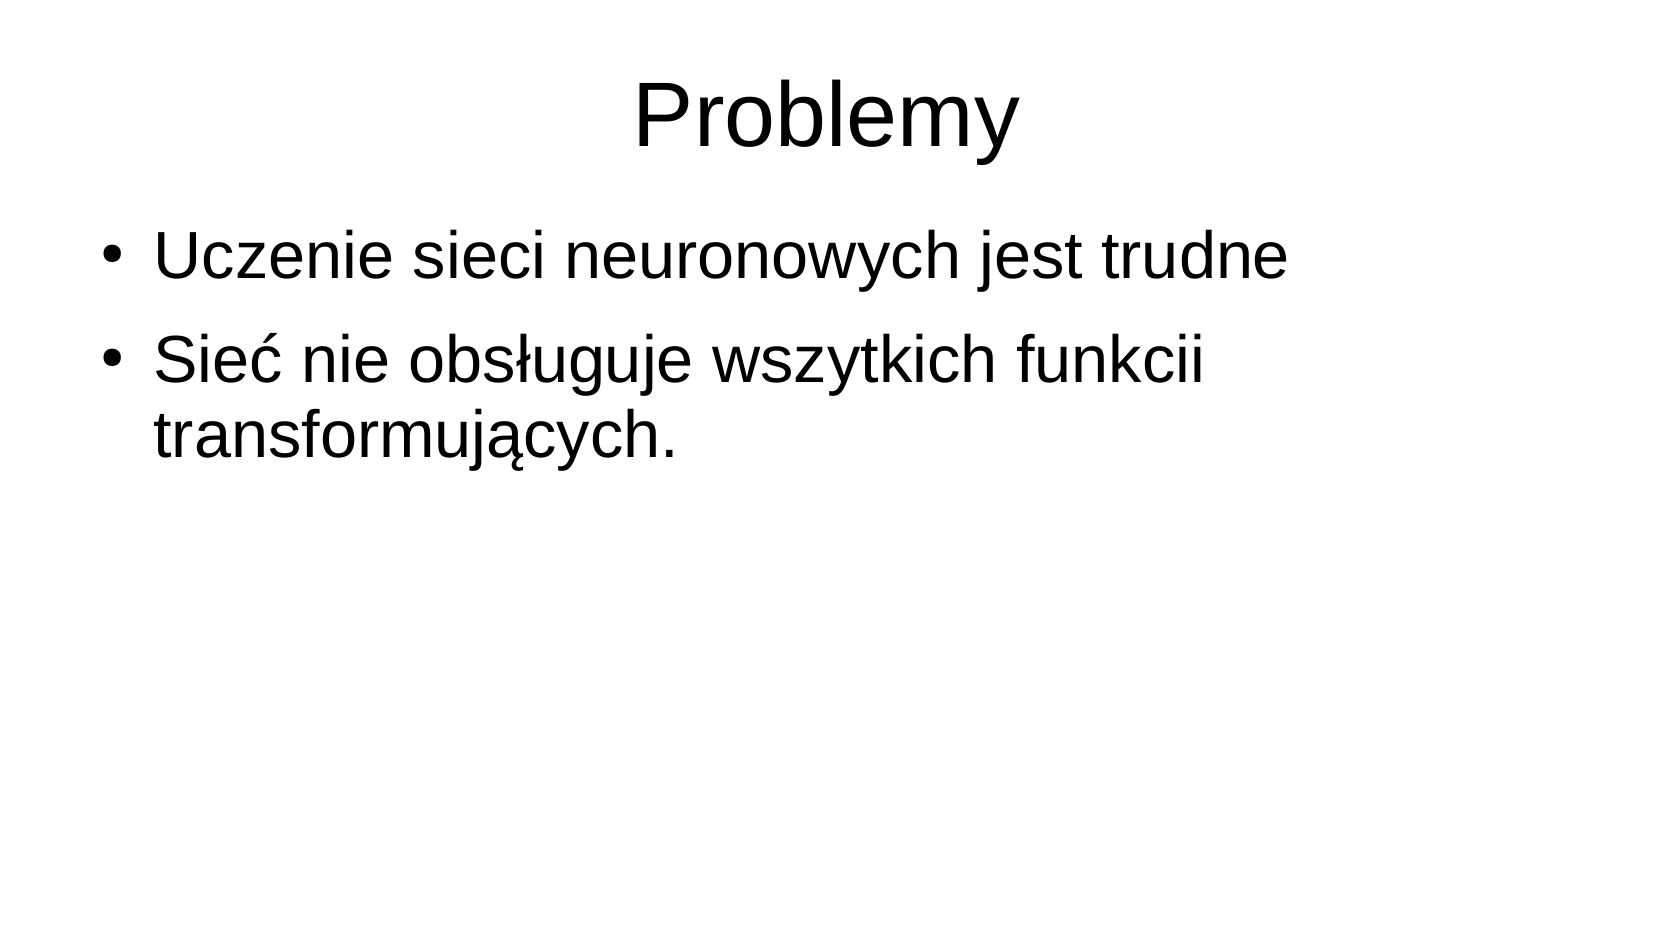

# Problemy
Uczenie sieci neuronowych jest trudne
Sieć nie obsługuje wszytkich funkcii transformujących.